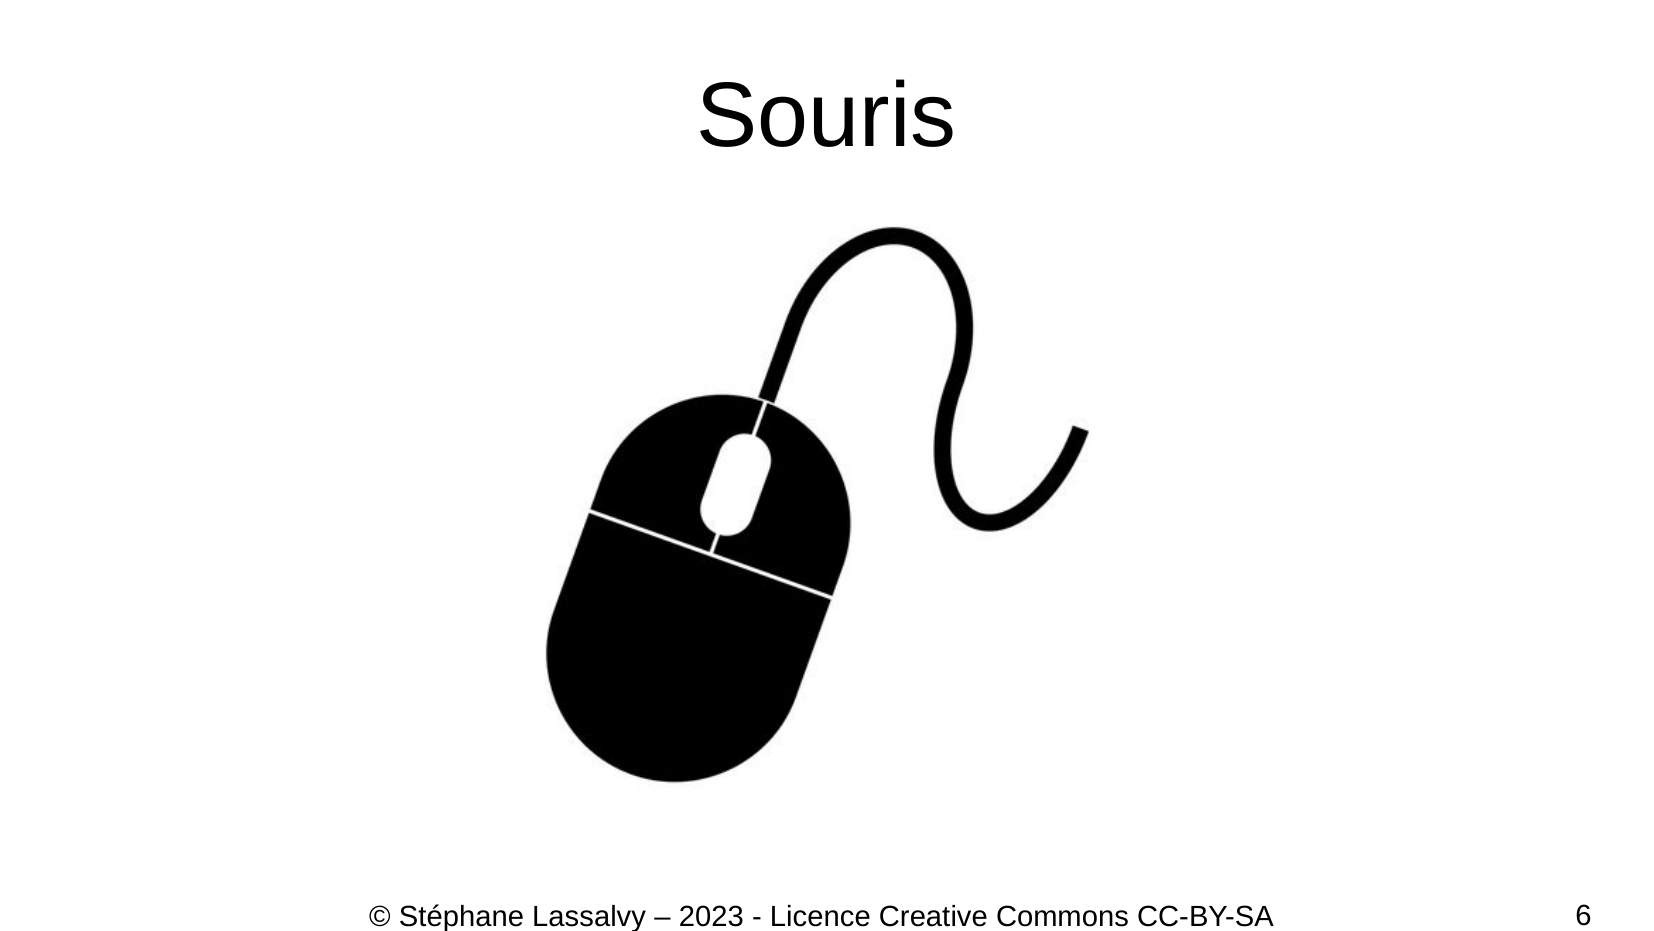

# Souris
© Stéphane Lassalvy – 2023 - Licence Creative Commons CC-BY-SA